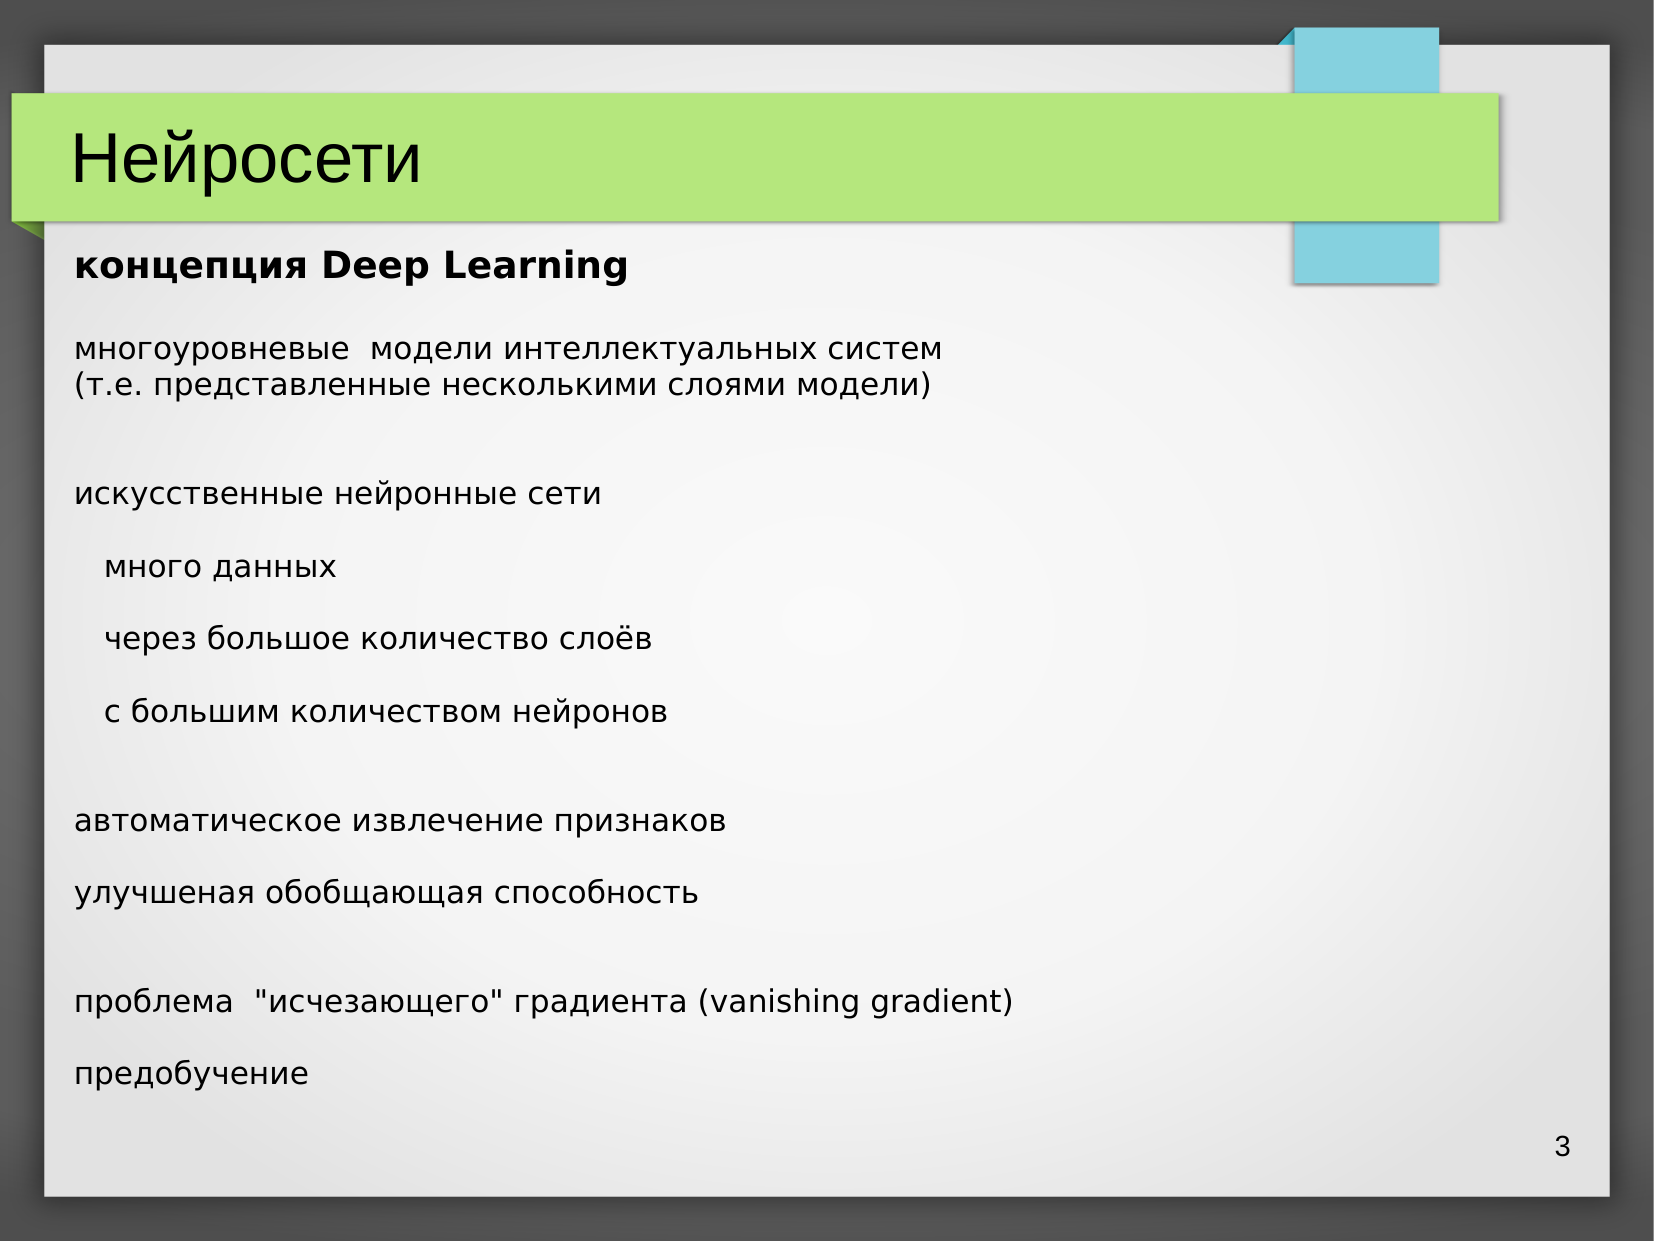

# Нейросети
концепция Deep Learning
многоуровневые модели интеллектуальных систем
(т.е. представленные несколькими слоями модели)
искусственные нейронные сети
 много данных
 через большое количество слоёв
 с большим количеством нейронов
автоматическое извлечение признаков
улучшеная обобщающая способность
проблема "исчезающего" градиента (vanishing gradient)
предобучение
3